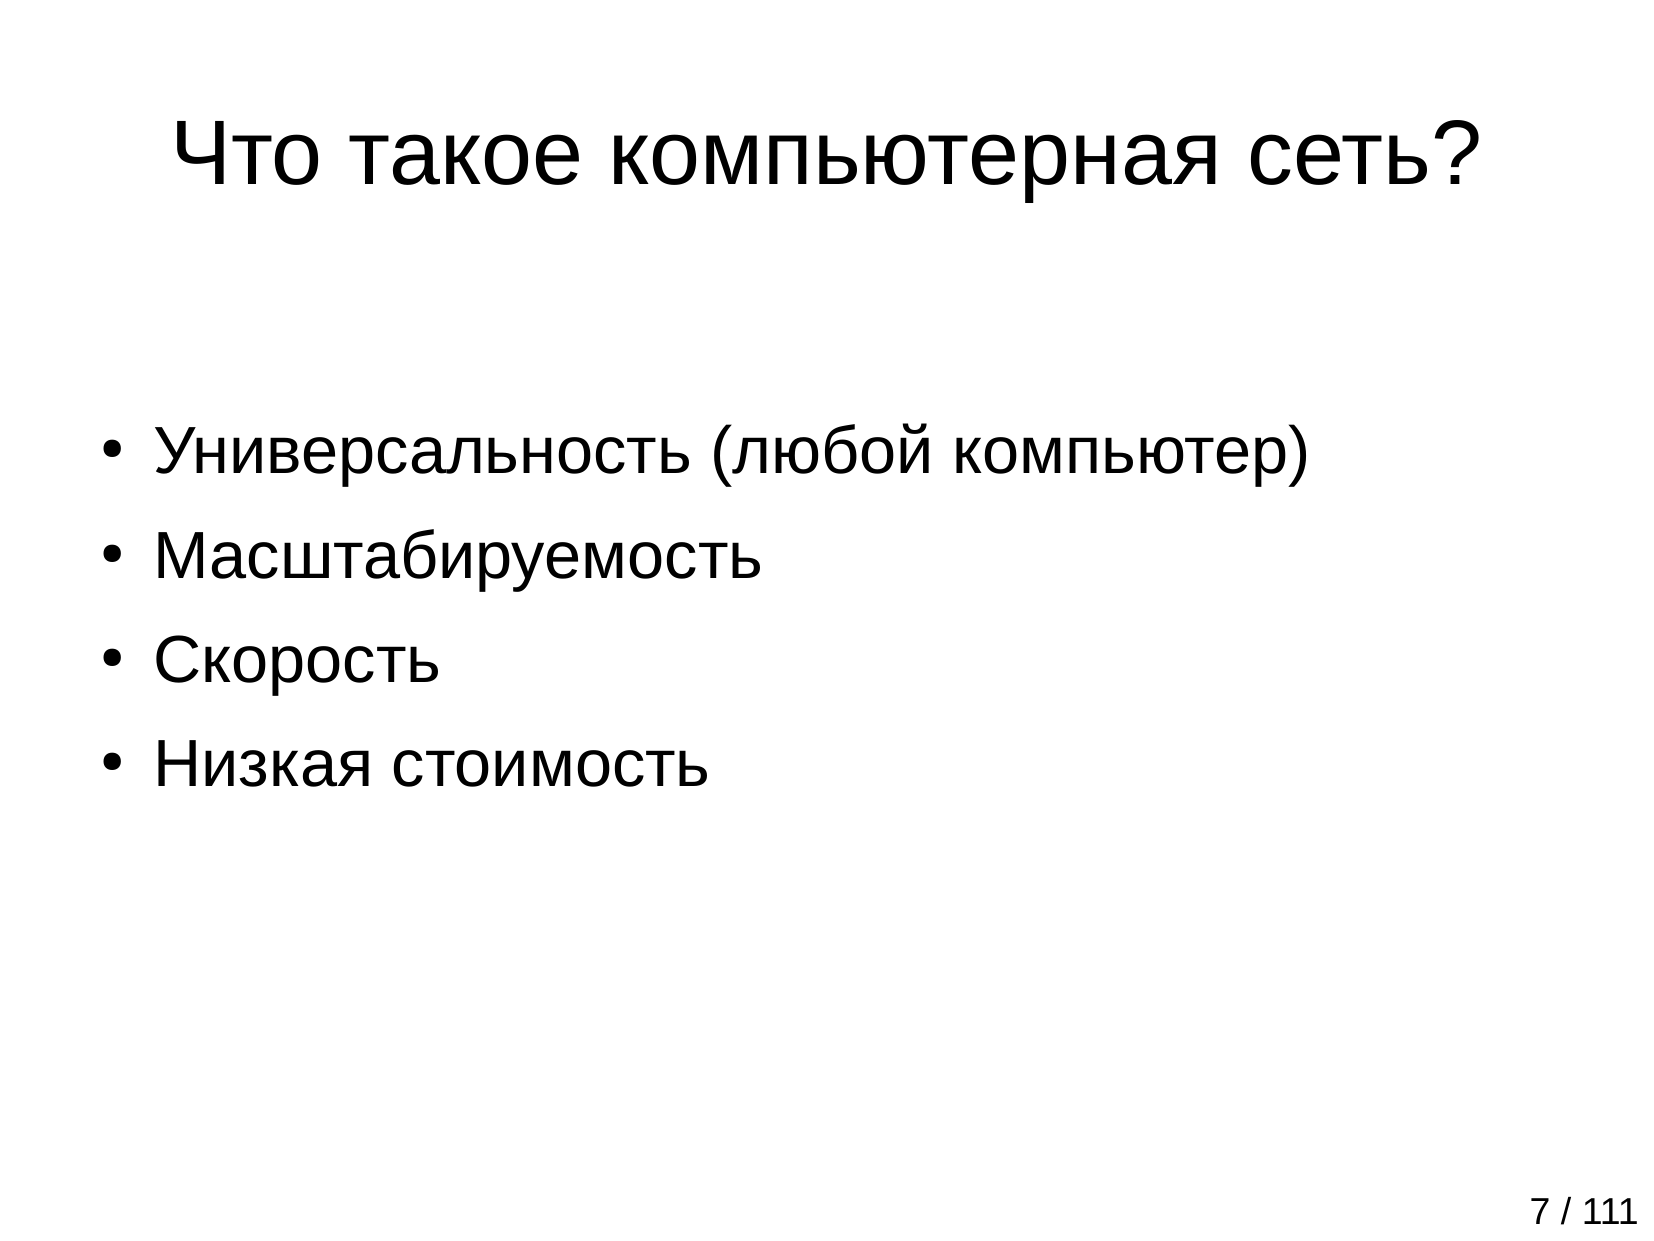

# Что такое компьютерная сеть?
Универсальность (любой компьютер)
Масштабируемость
Скорость
Низкая стоимость
5 / 111